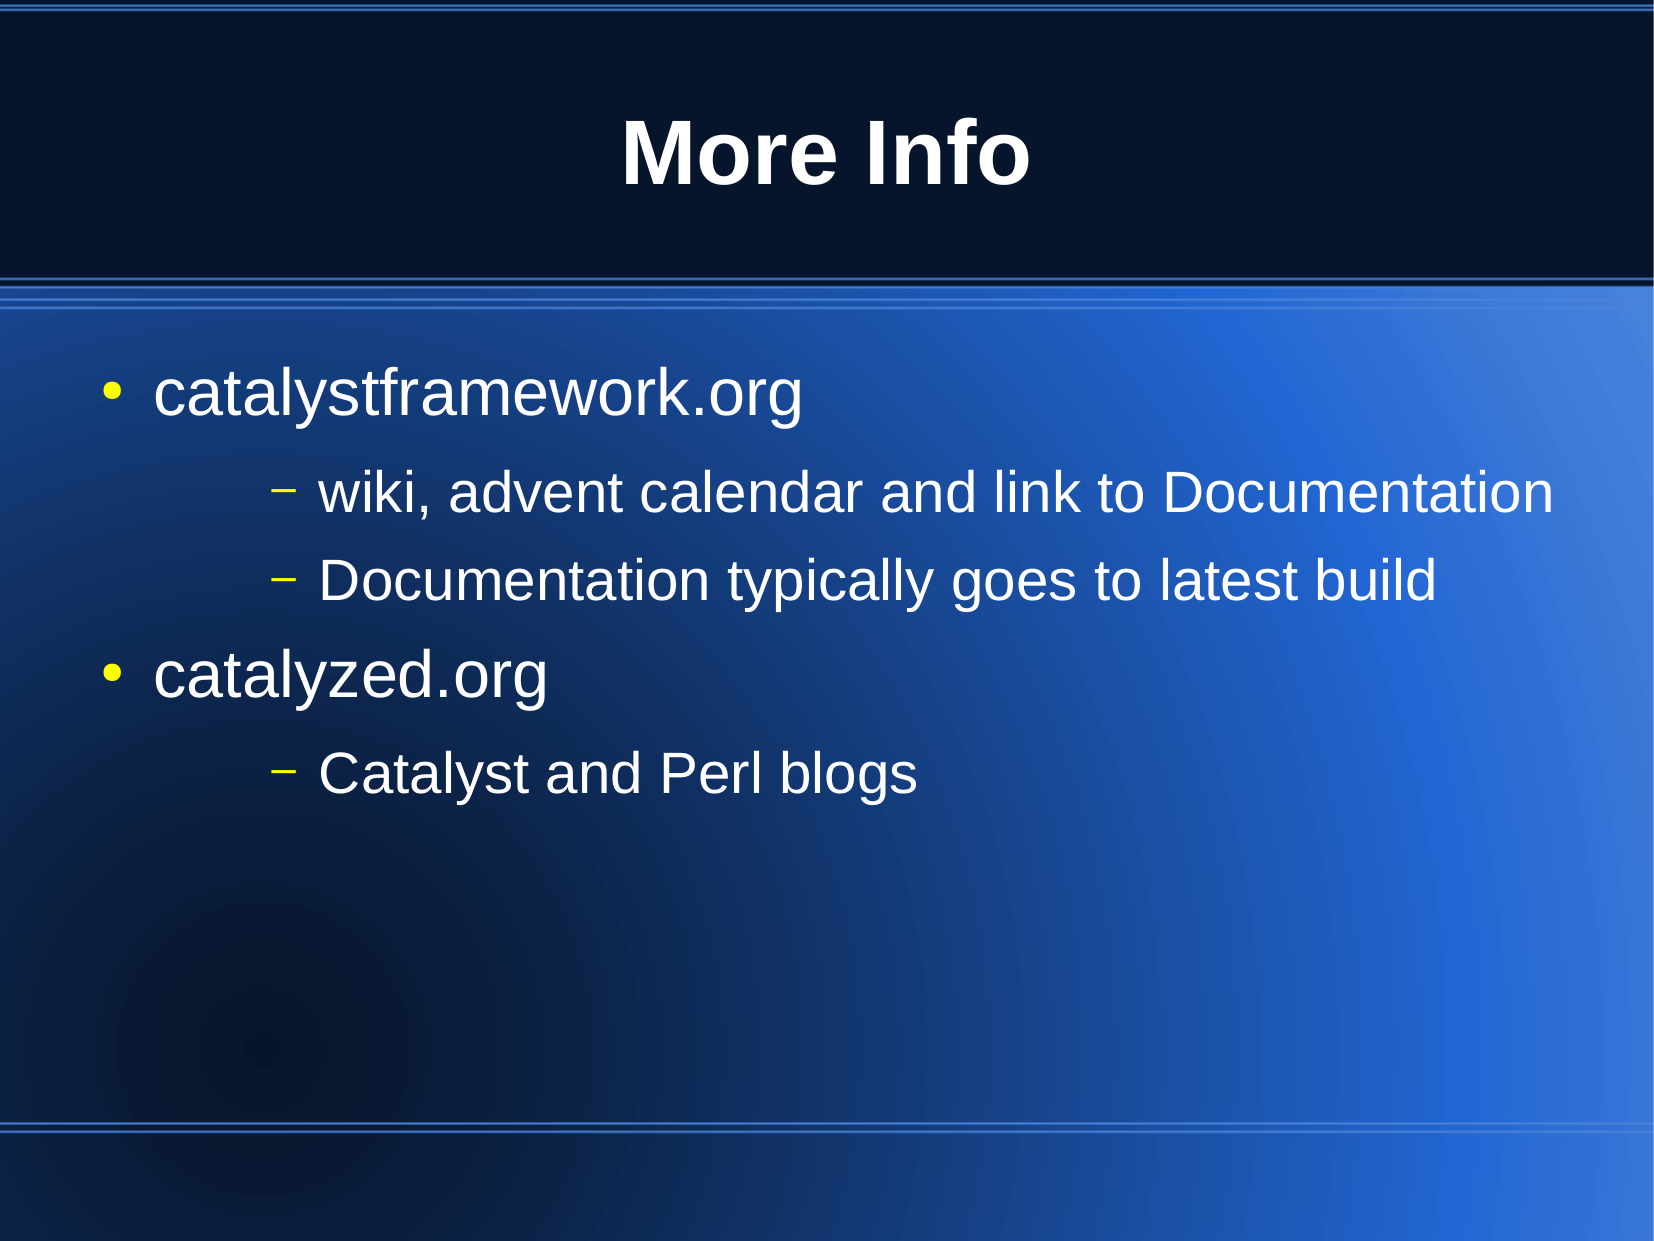

# More Info
catalystframework.org
wiki, advent calendar and link to Documentation
Documentation typically goes to latest build
catalyzed.org
Catalyst and Perl blogs